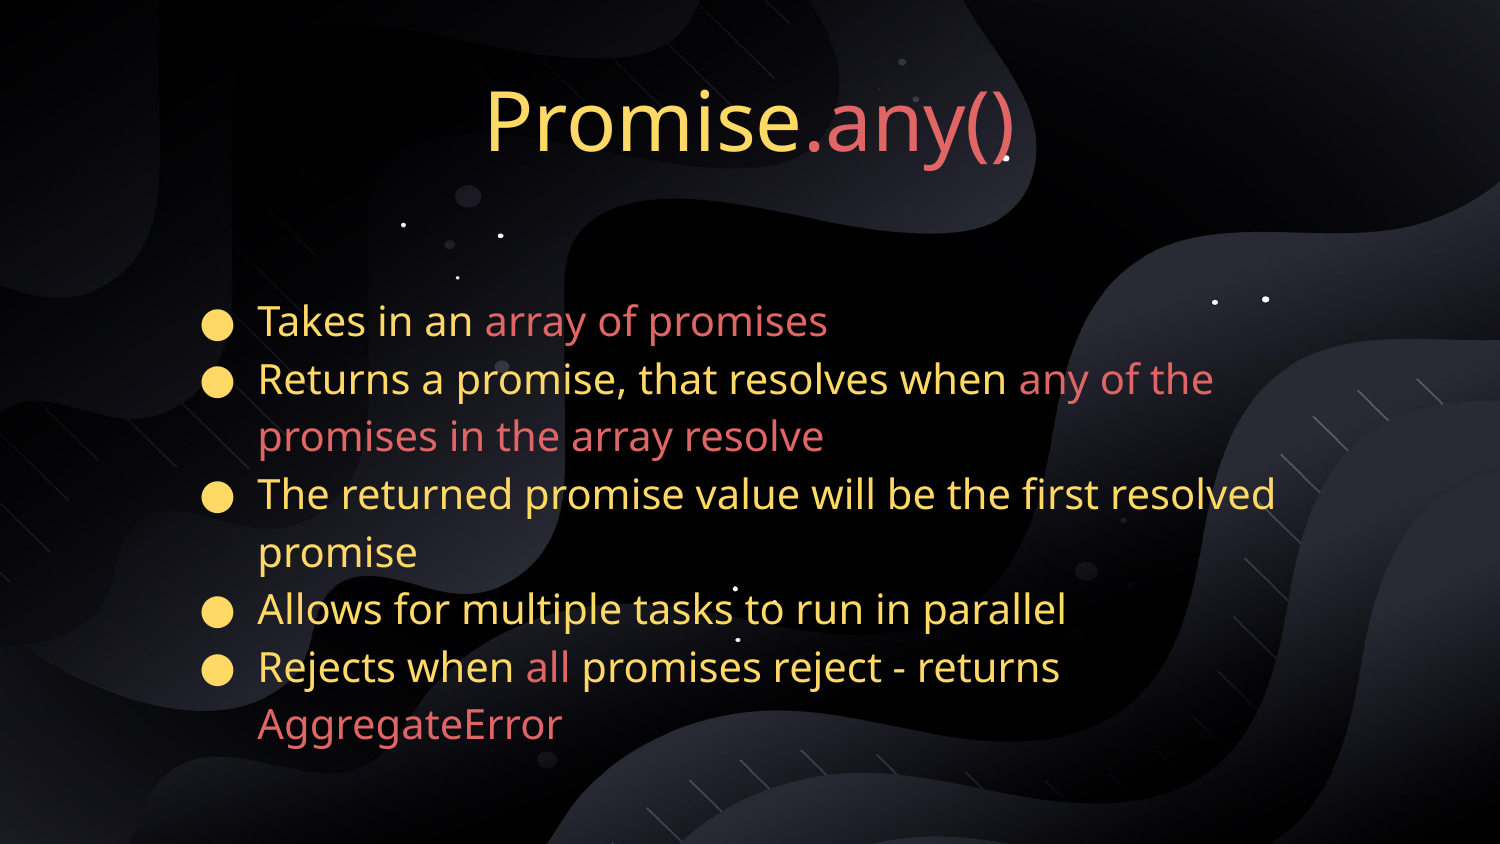

# Promise.any()
Takes in an array of promises
Returns a promise, that resolves when any of the promises in the array resolve
The returned promise value will be the first resolved promise
Allows for multiple tasks to run in parallel
Rejects when all promises reject - returns AggregateError